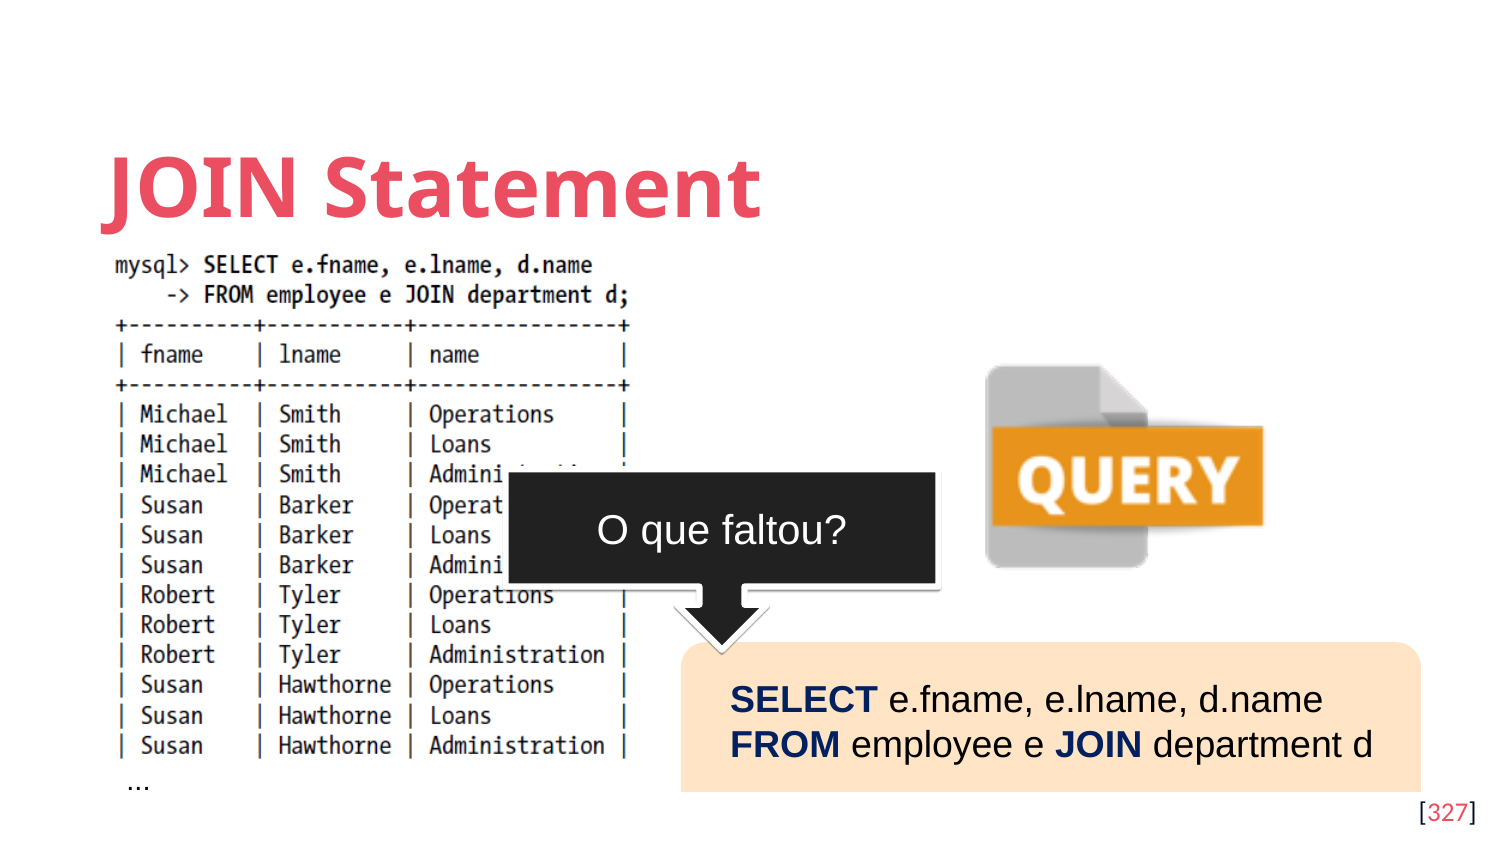

JOIN Statement
O que faltou?
SELECT e.fname, e.lname, d.name
FROM employee e JOIN department d
...